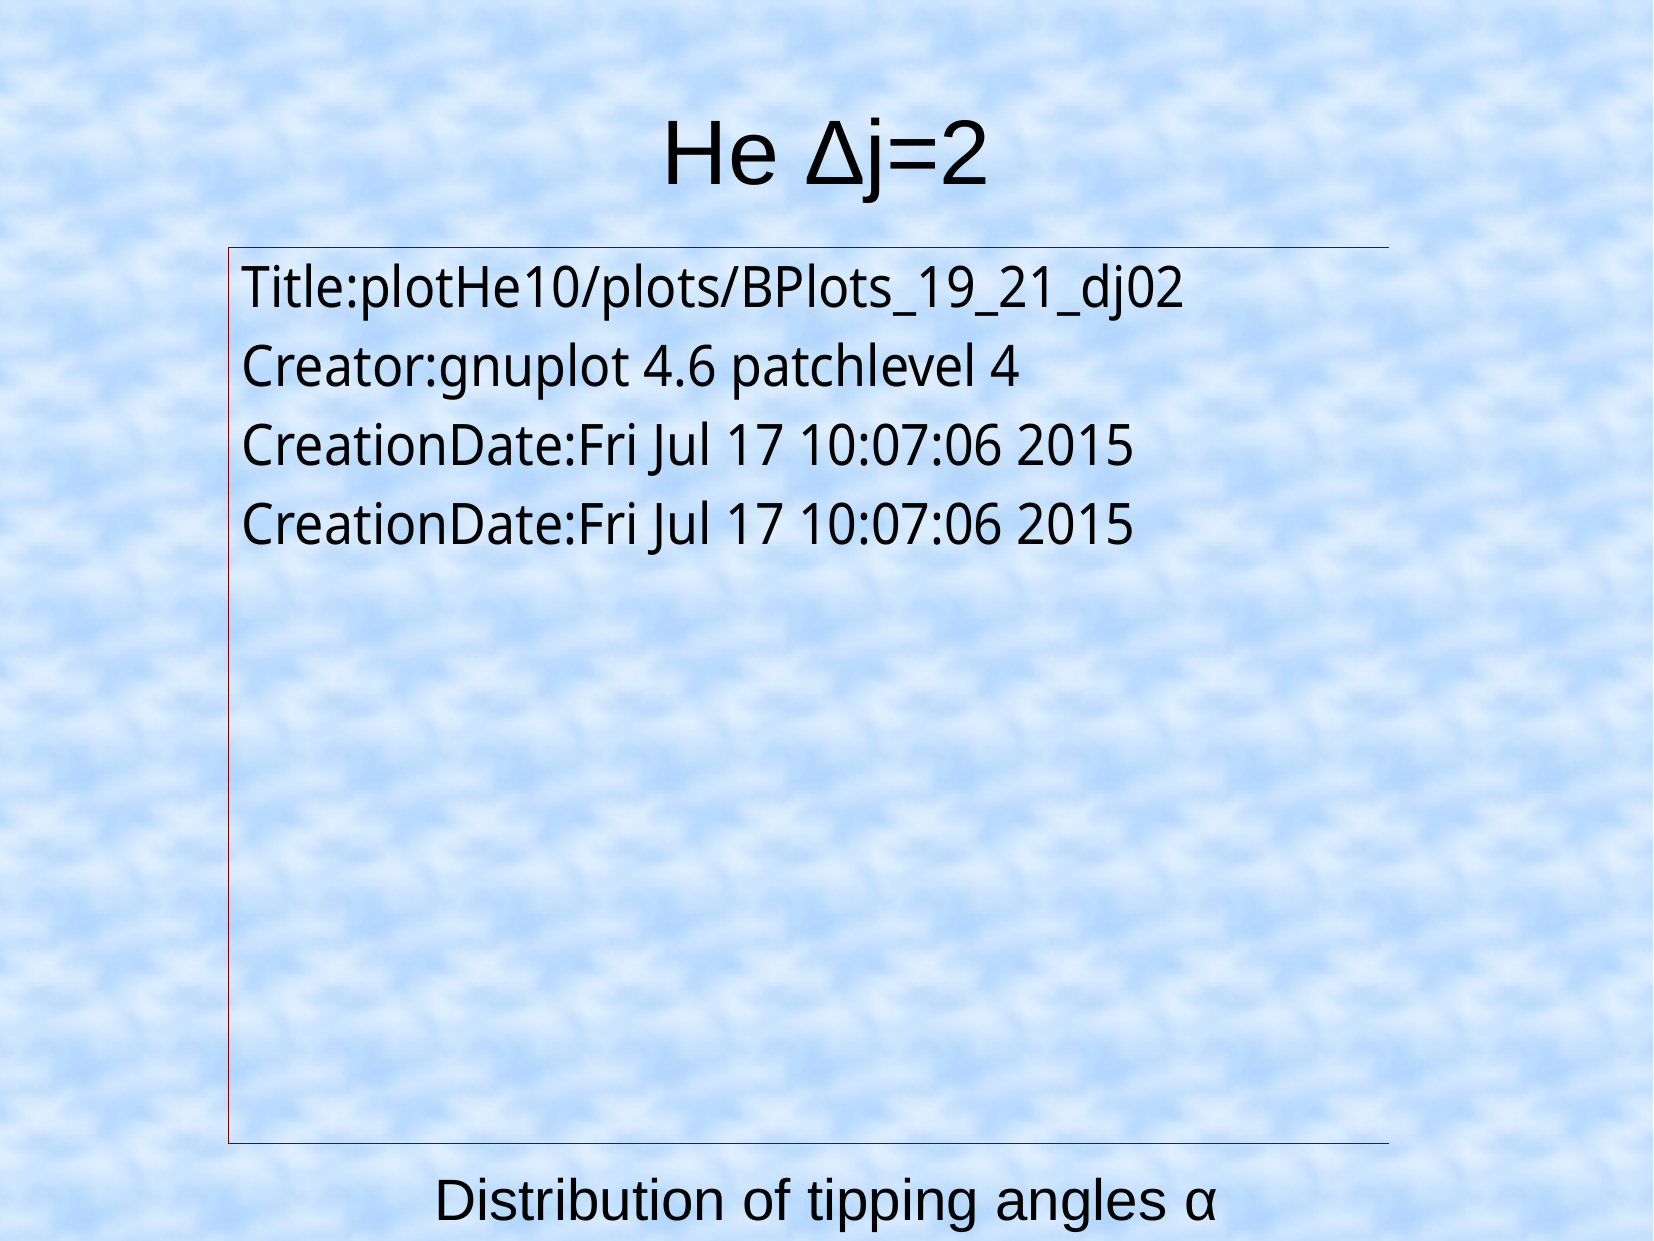

# He Δj=2
Distribution of tipping angles α